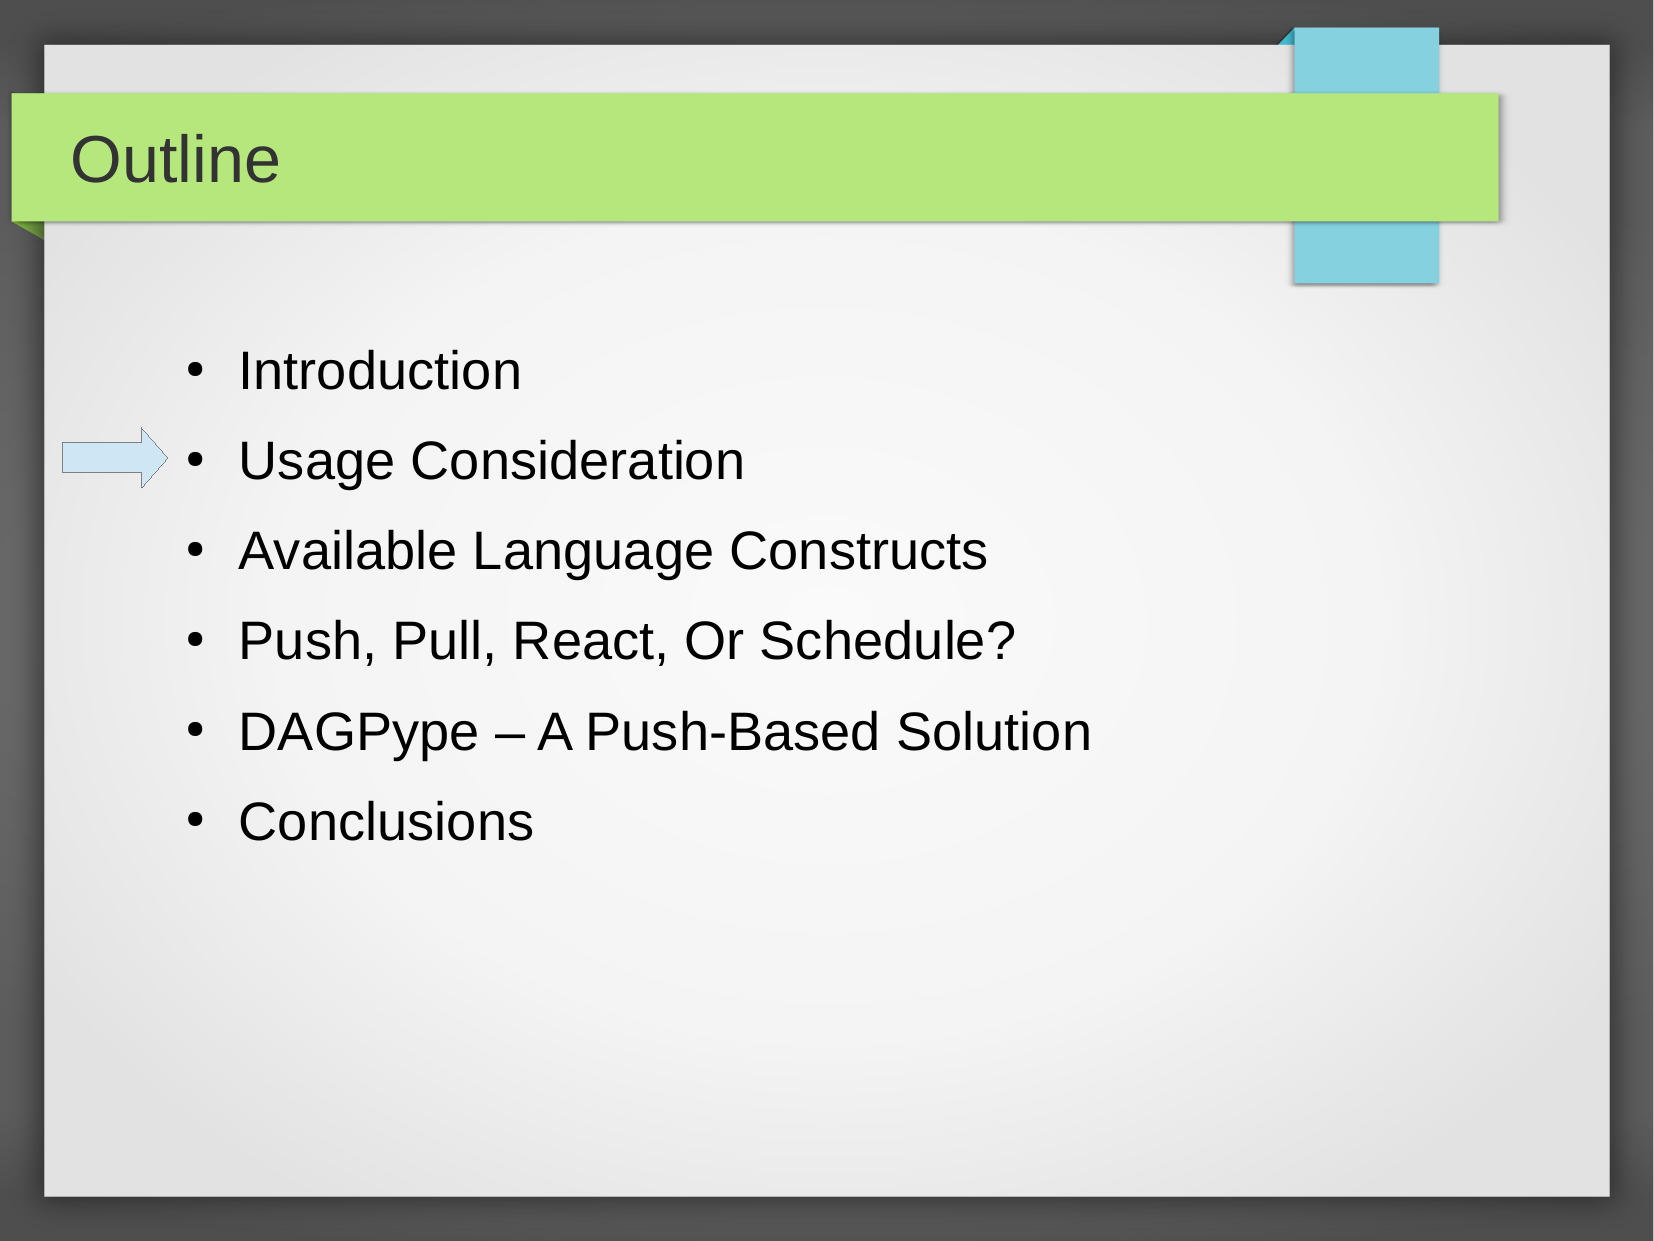

# Outline
Introduction
Usage Consideration
Available Language Constructs
Push, Pull, React, Or Schedule?
DAGPype – A Push-Based Solution
Conclusions